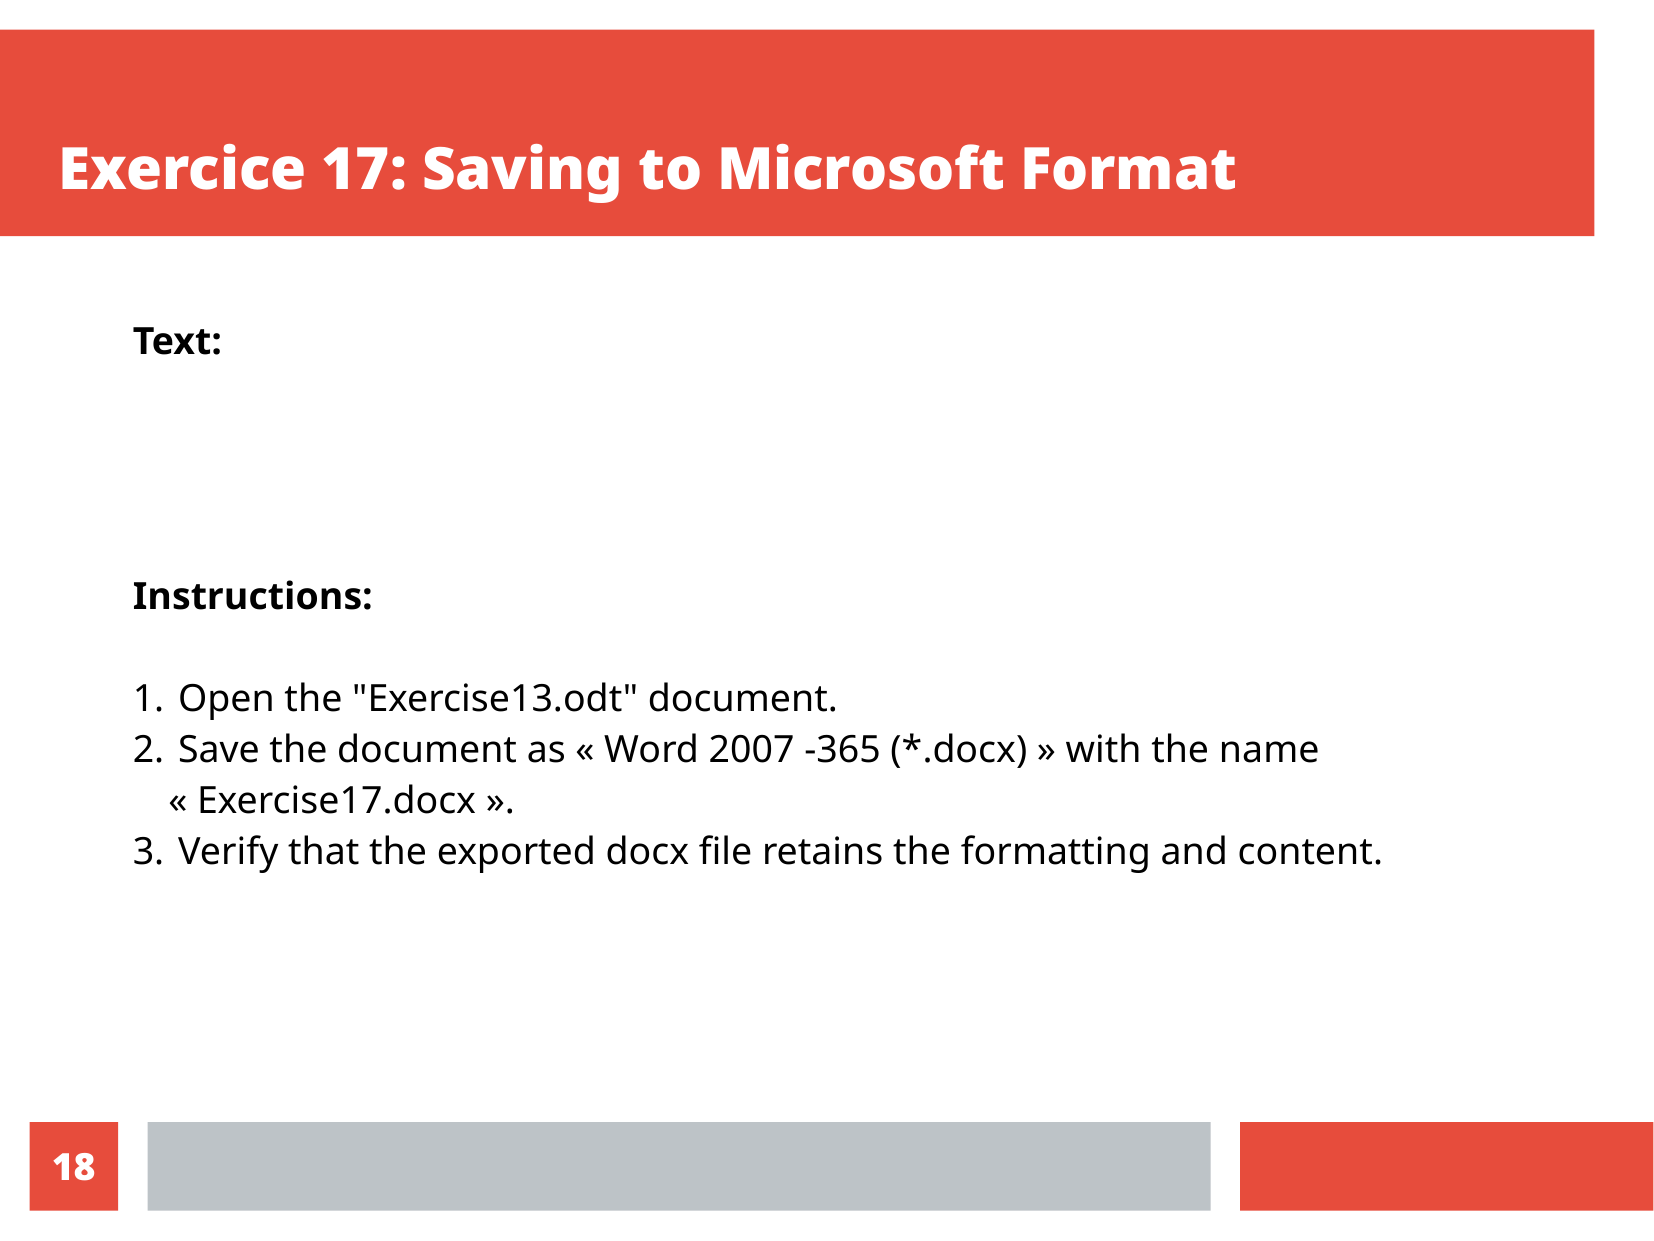

# Exercice 17: Saving to Microsoft Format
Text:
Instructions:
 Open the "Exercise13.odt" document.
 Save the document as « Word 2007 -365 (*.docx) » with the name « Exercise17.docx ».
 Verify that the exported docx file retains the formatting and content.
18